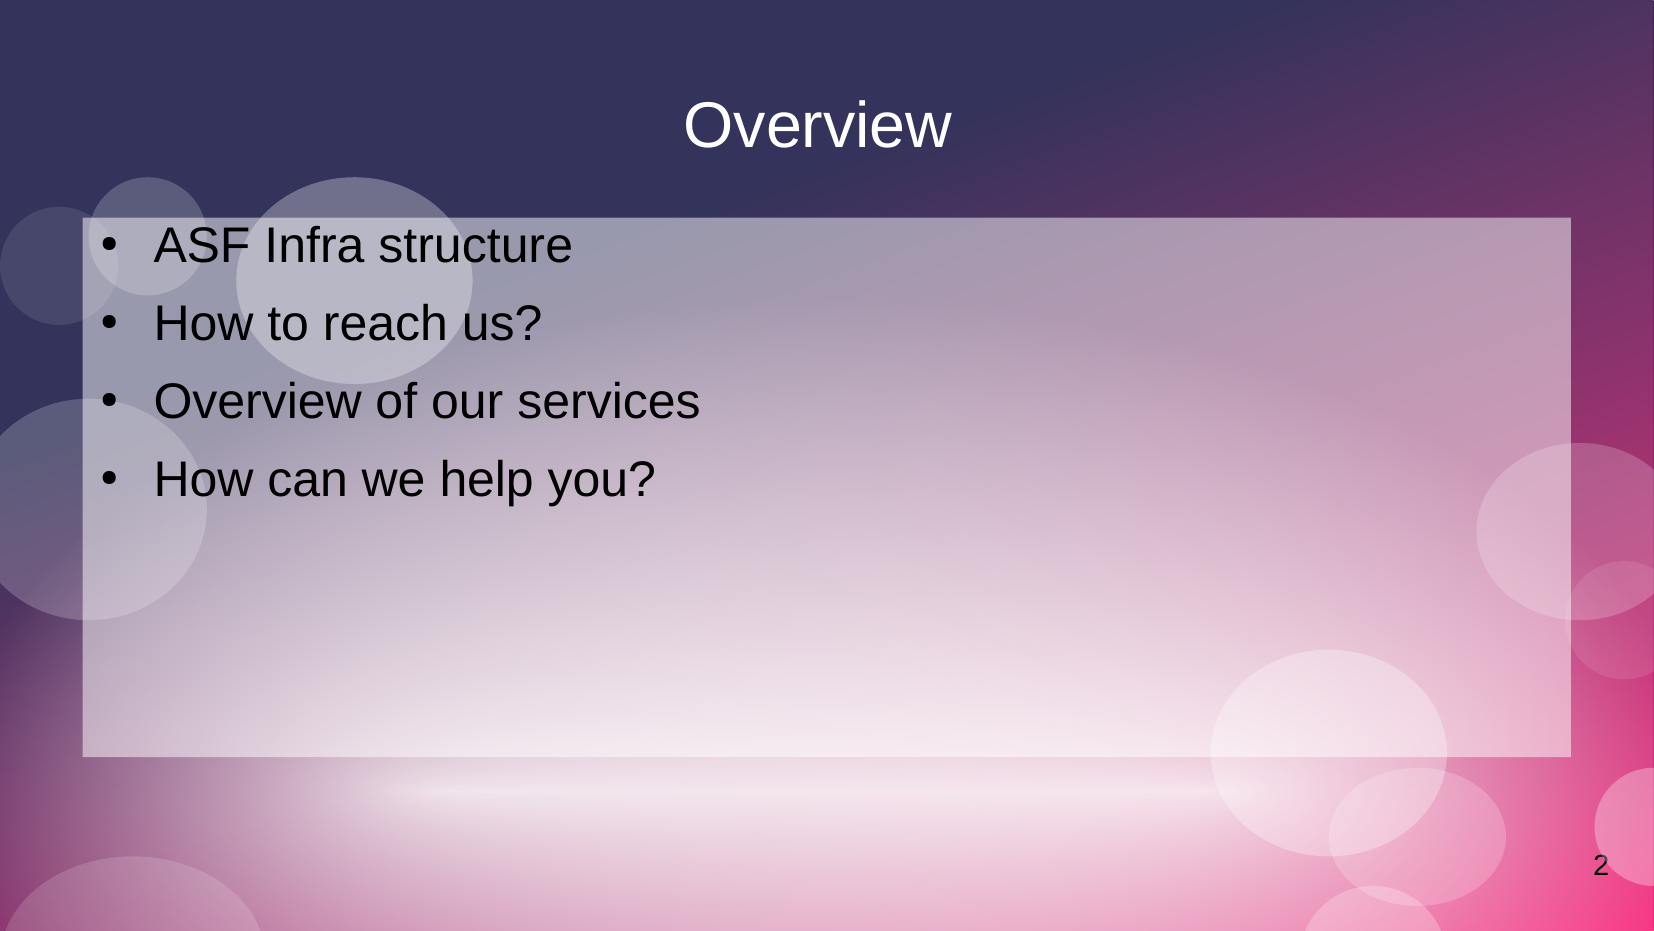

# Overview
ASF Infra structure
How to reach us?
Overview of our services
How can we help you?